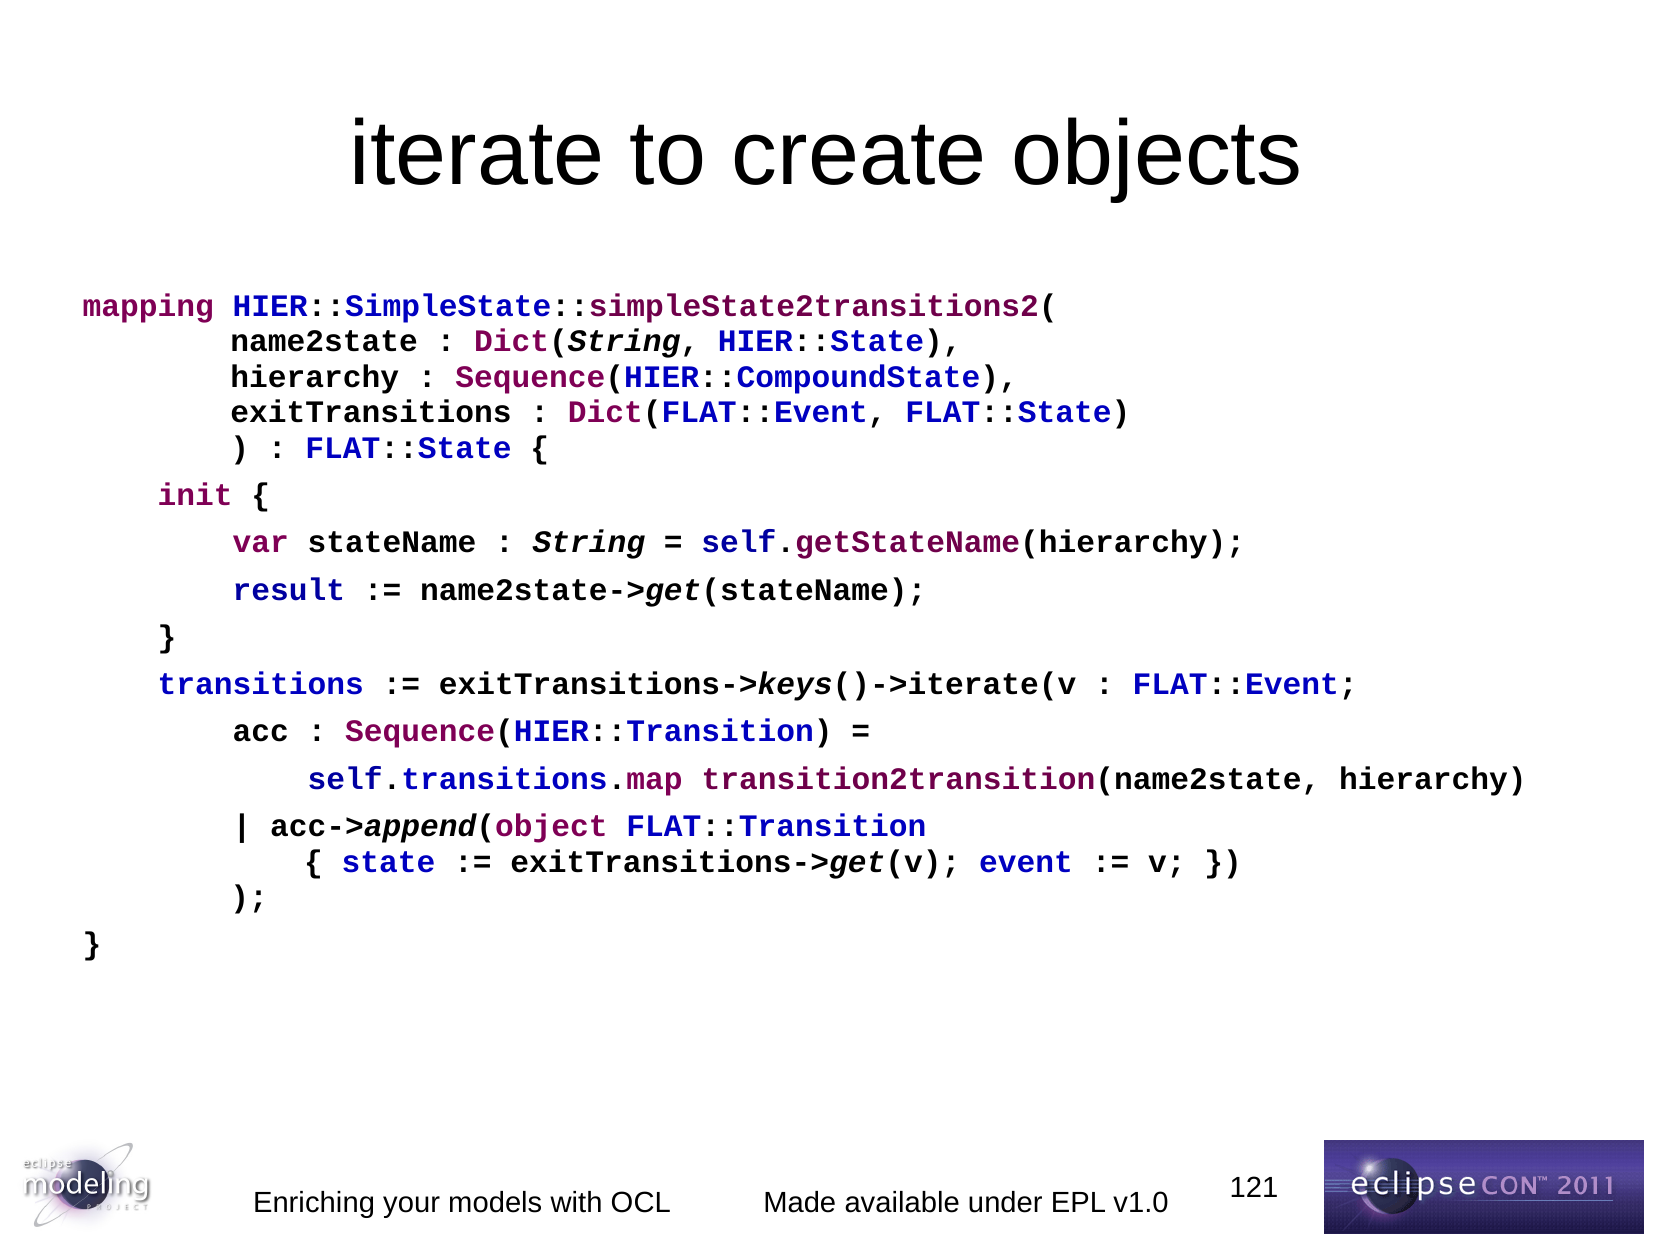

# iterate to create objects
mapping HIER::SimpleState::simpleState2transitions2(
		name2state : Dict(String, HIER::State),
		hierarchy : Sequence(HIER::CompoundState),
		exitTransitions : Dict(FLAT::Event, FLAT::State)
		) : FLAT::State {
 init {
 var stateName : String = self.getStateName(hierarchy);
 result := name2state->get(stateName);
 }
 transitions := exitTransitions->keys()->iterate(v : FLAT::Event;
 acc : Sequence(HIER::Transition) =
 self.transitions.map transition2transition(name2state, hierarchy)
 | acc->append(object FLAT::Transition
			{ state := exitTransitions->get(v); event := v; })
		);
}
121
Enriching your models with OCL